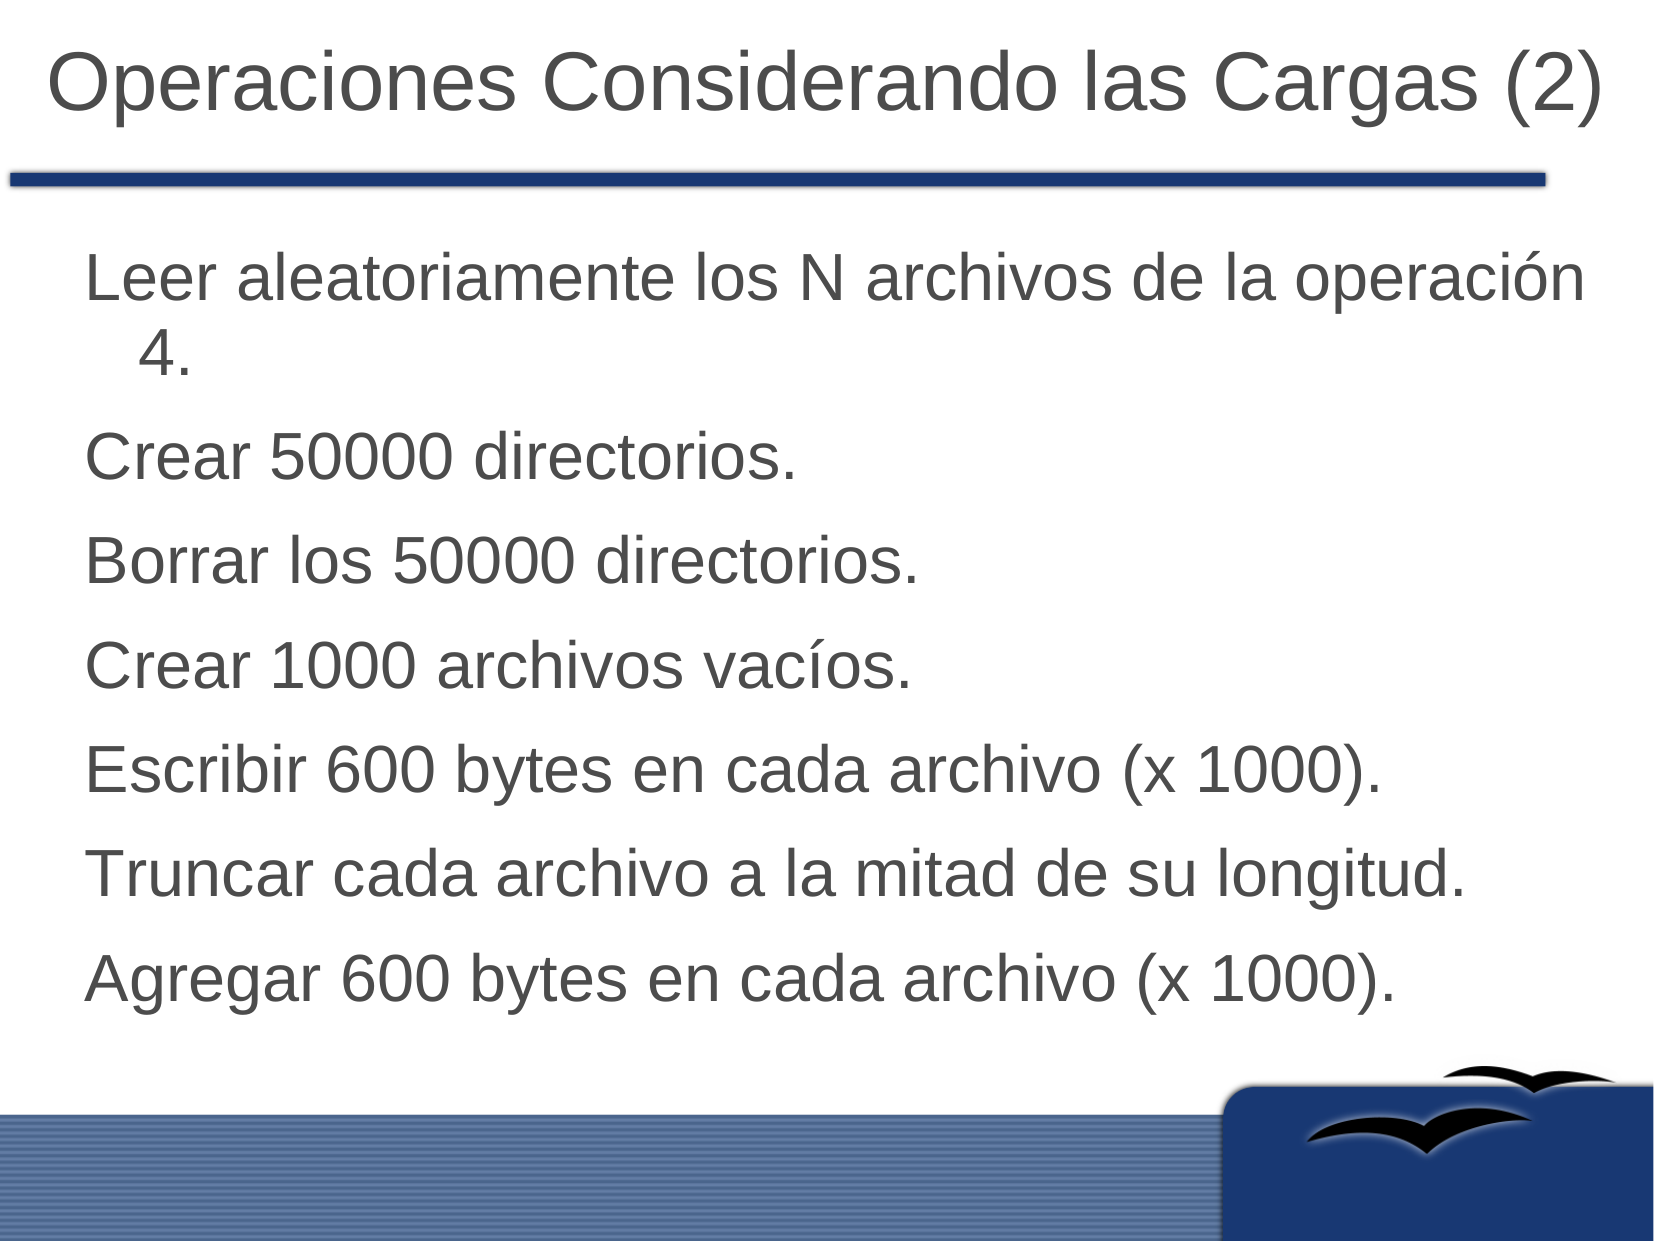

# Operaciones Considerando las Cargas (2)
Leer aleatoriamente los N archivos de la operación 4.
Crear 50000 directorios.
Borrar los 50000 directorios.
Crear 1000 archivos vacíos.
Escribir 600 bytes en cada archivo (x 1000).
Truncar cada archivo a la mitad de su longitud.
Agregar 600 bytes en cada archivo (x 1000).